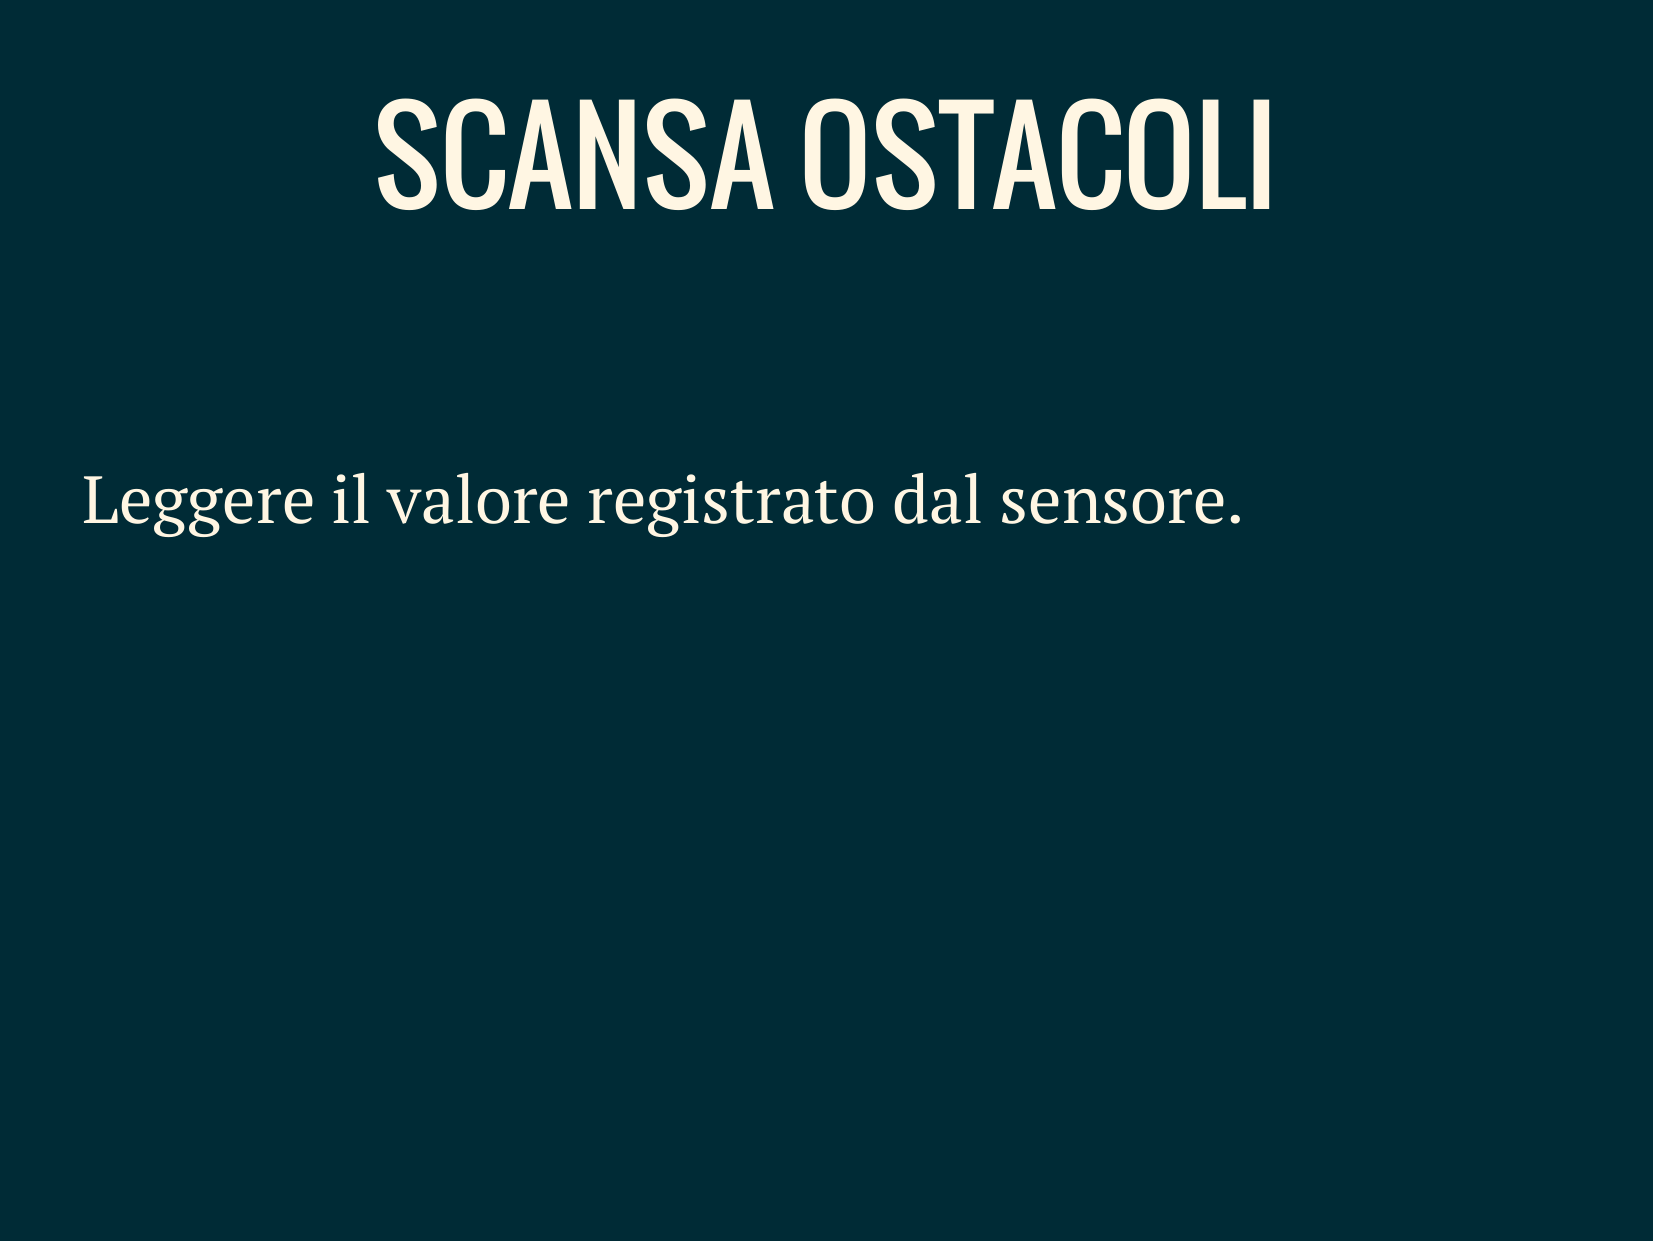

# Scansa ostacoli
Leggere il valore registrato dal sensore.